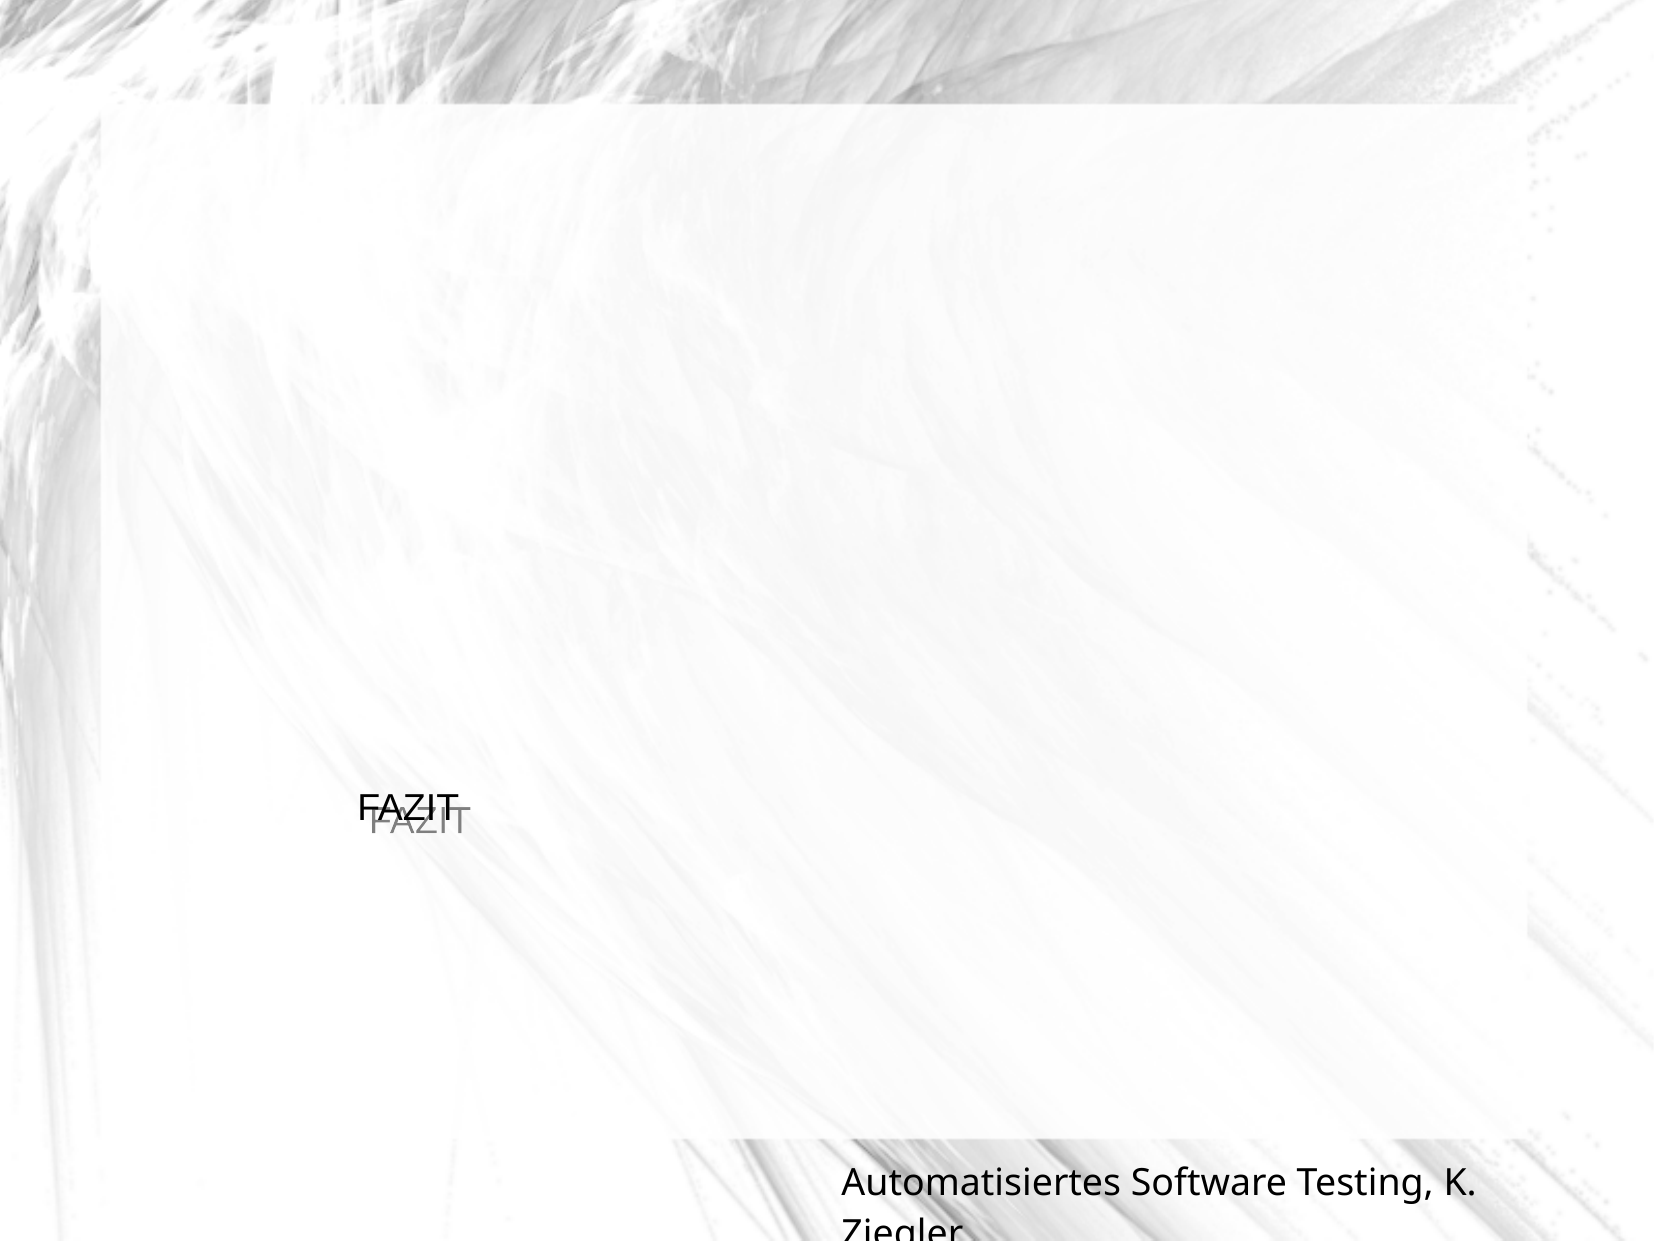

#
FAZIT
Automatisiertes Software Testing, K. Ziegler